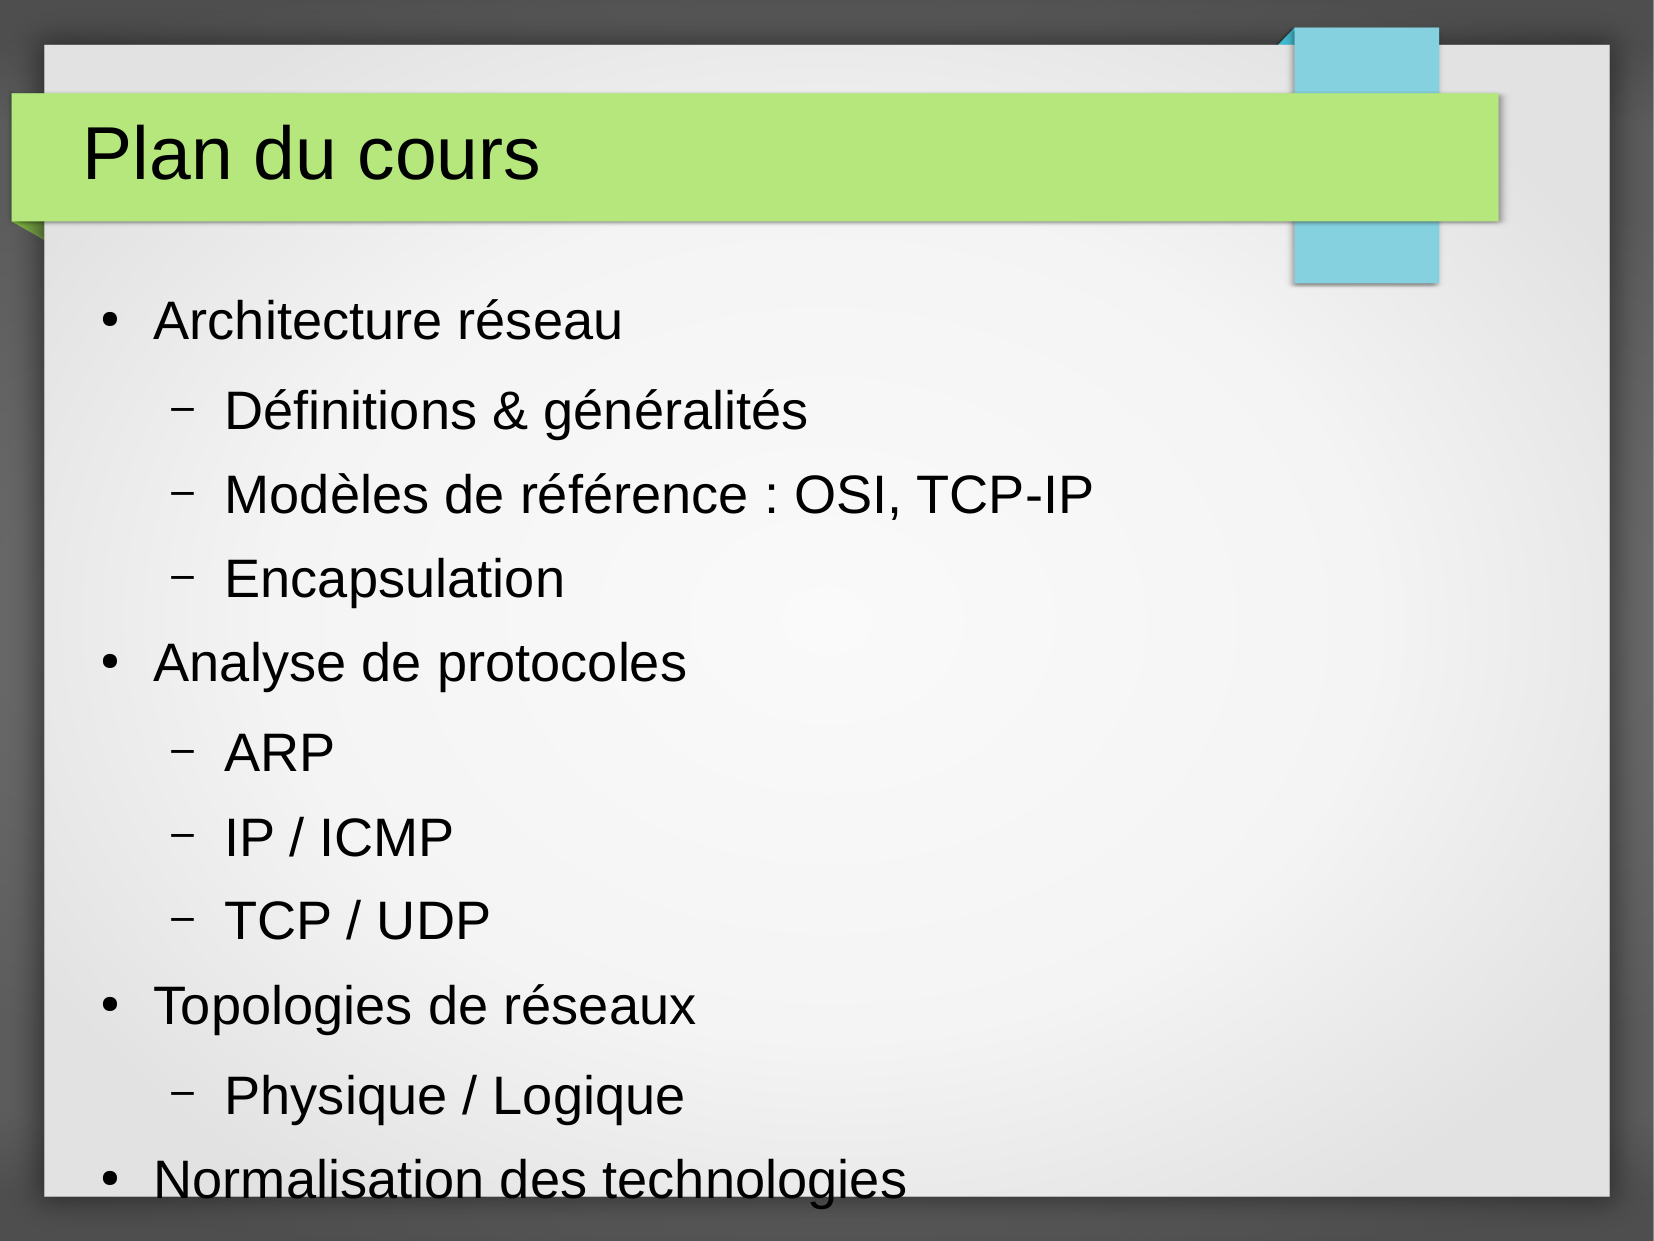

# Plan du cours
Architecture réseau
Définitions & généralités
Modèles de référence : OSI, TCP-IP
Encapsulation
Analyse de protocoles
ARP
IP / ICMP
TCP / UDP
Topologies de réseaux
Physique / Logique
Normalisation des technologies
RFC / normes